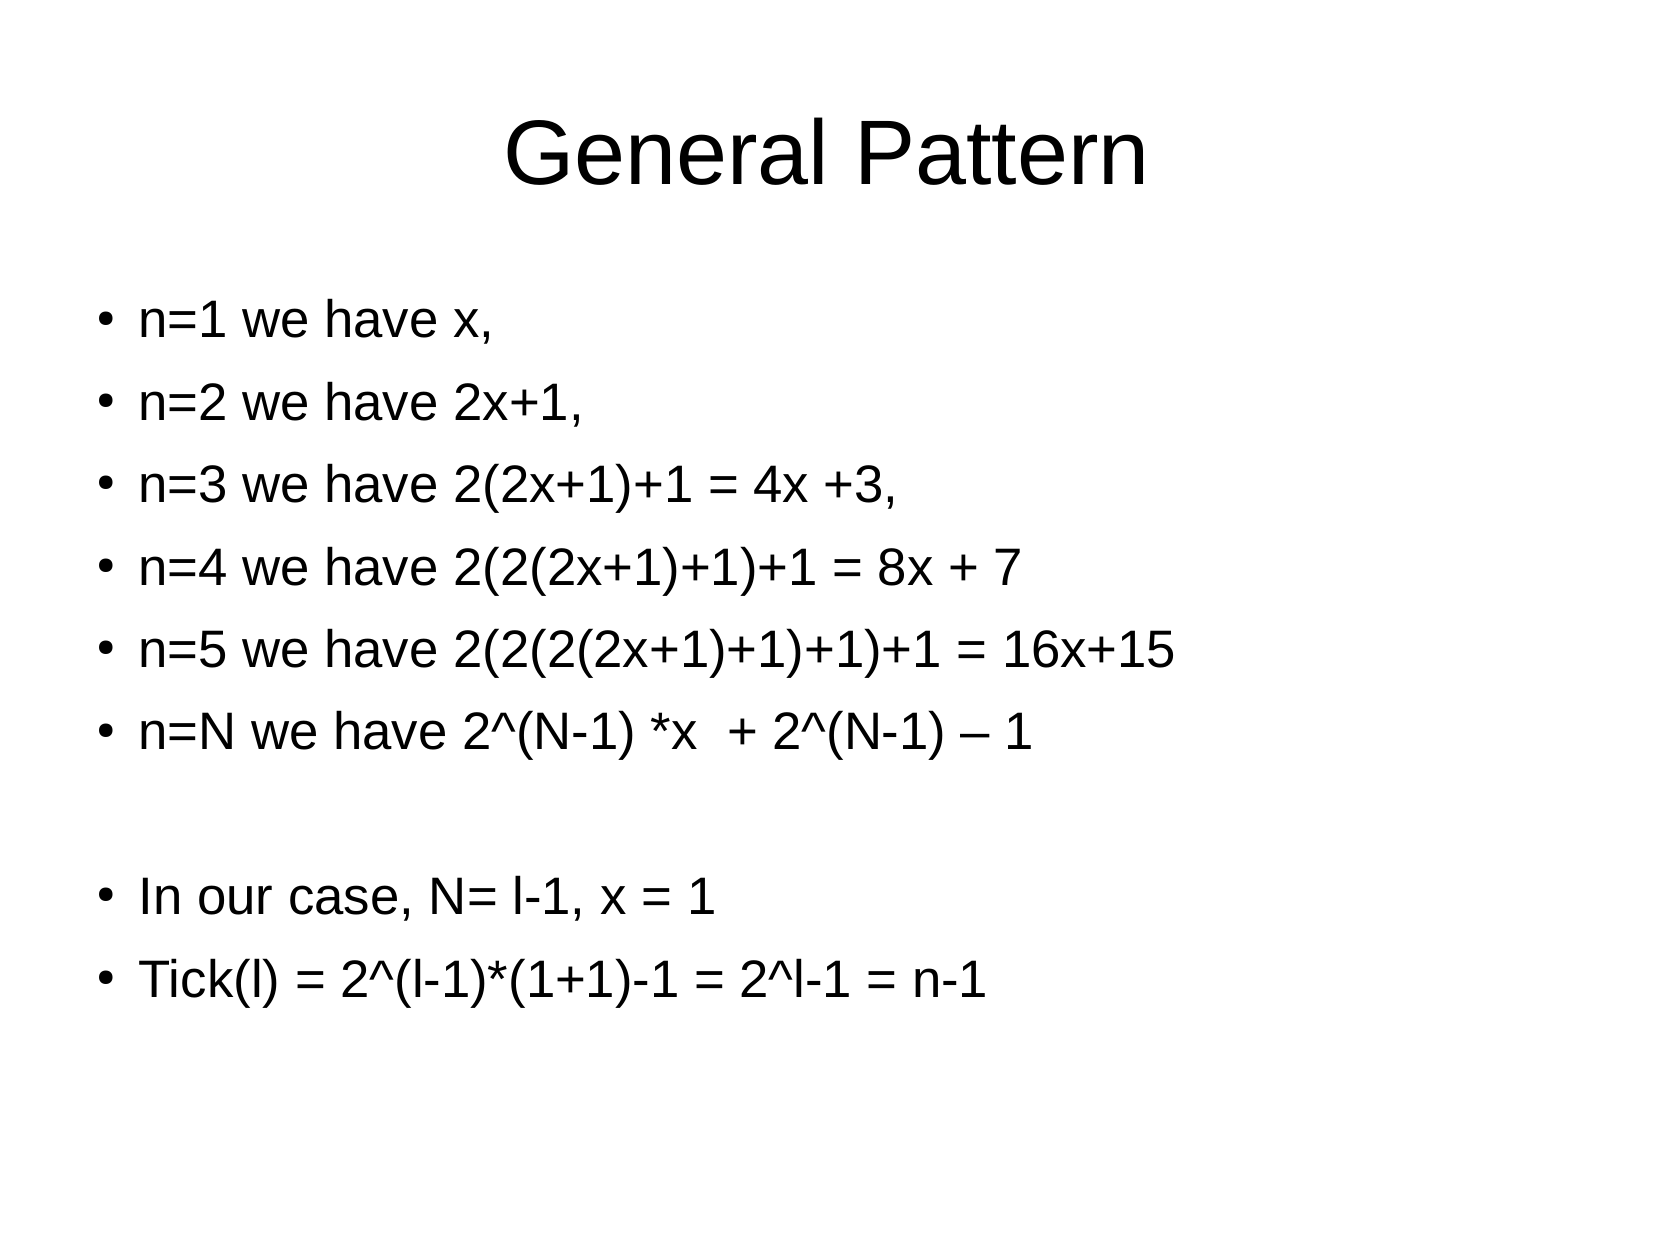

# General Pattern
n=1 we have x,
n=2 we have 2x+1,
n=3 we have 2(2x+1)+1 = 4x +3,
n=4 we have 2(2(2x+1)+1)+1 = 8x + 7
n=5 we have 2(2(2(2x+1)+1)+1)+1 = 16x+15
n=N we have 2^(N-1) *x + 2^(N-1) – 1
In our case, N= l-1, x = 1
Tick(l) = 2^(l-1)*(1+1)-1 = 2^l-1 = n-1